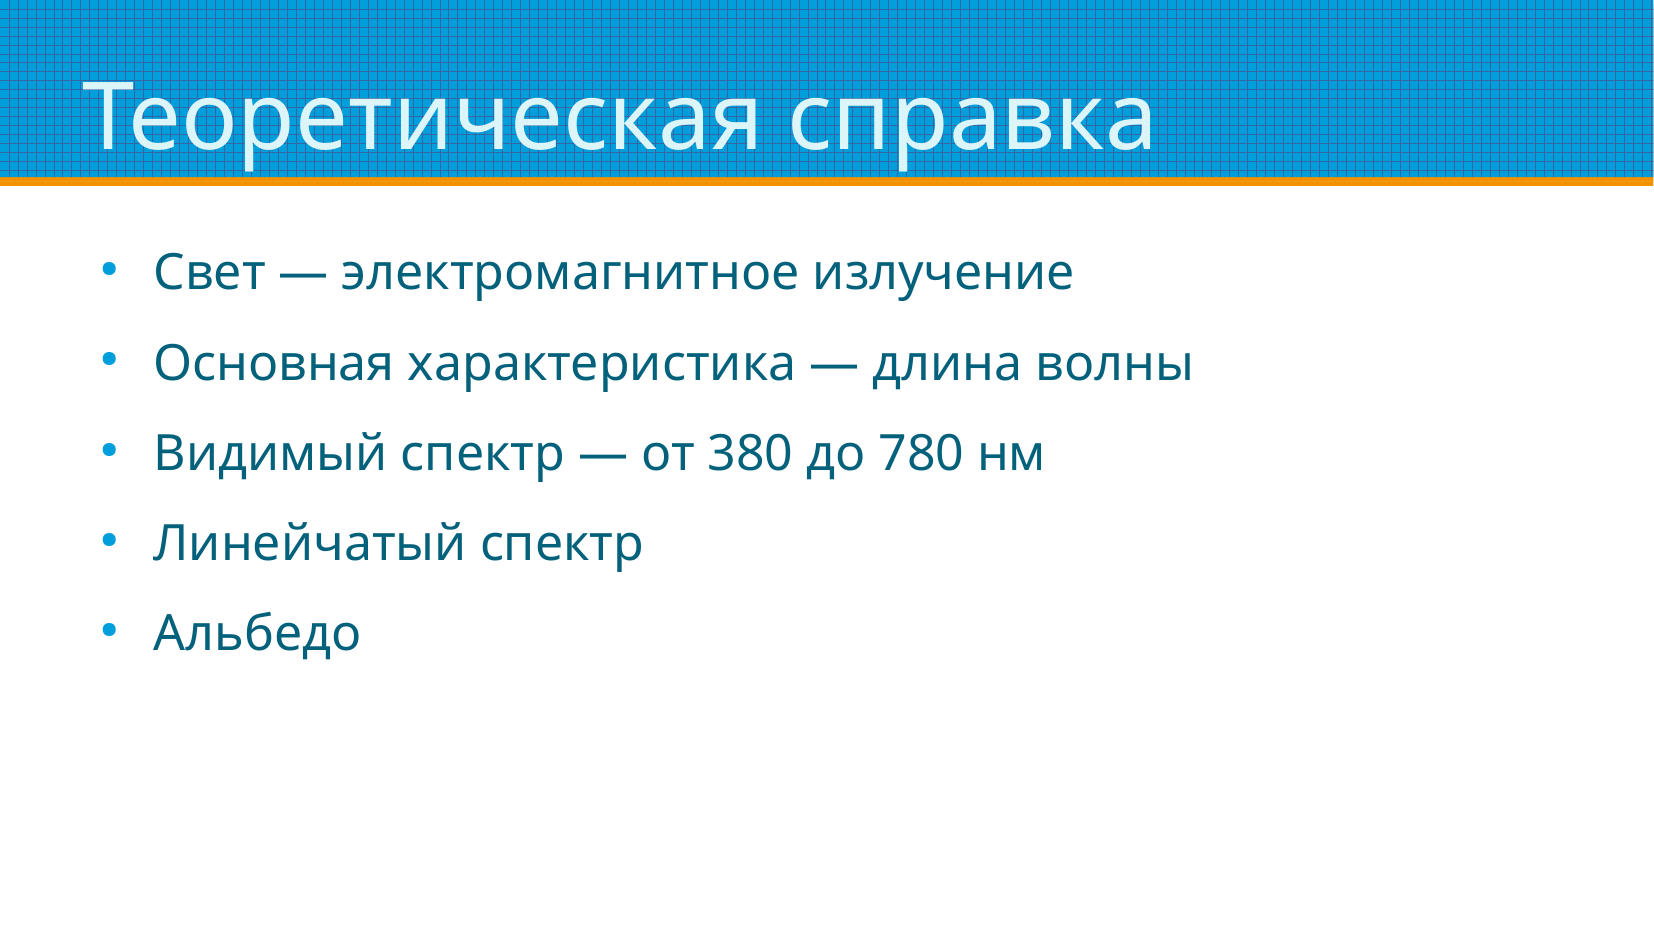

# Теоретическая справка
Свет — электромагнитное излучение
Основная характеристика — длина волны
Видимый спектр — от 380 до 780 нм
Линейчатый спектр
Альбедо